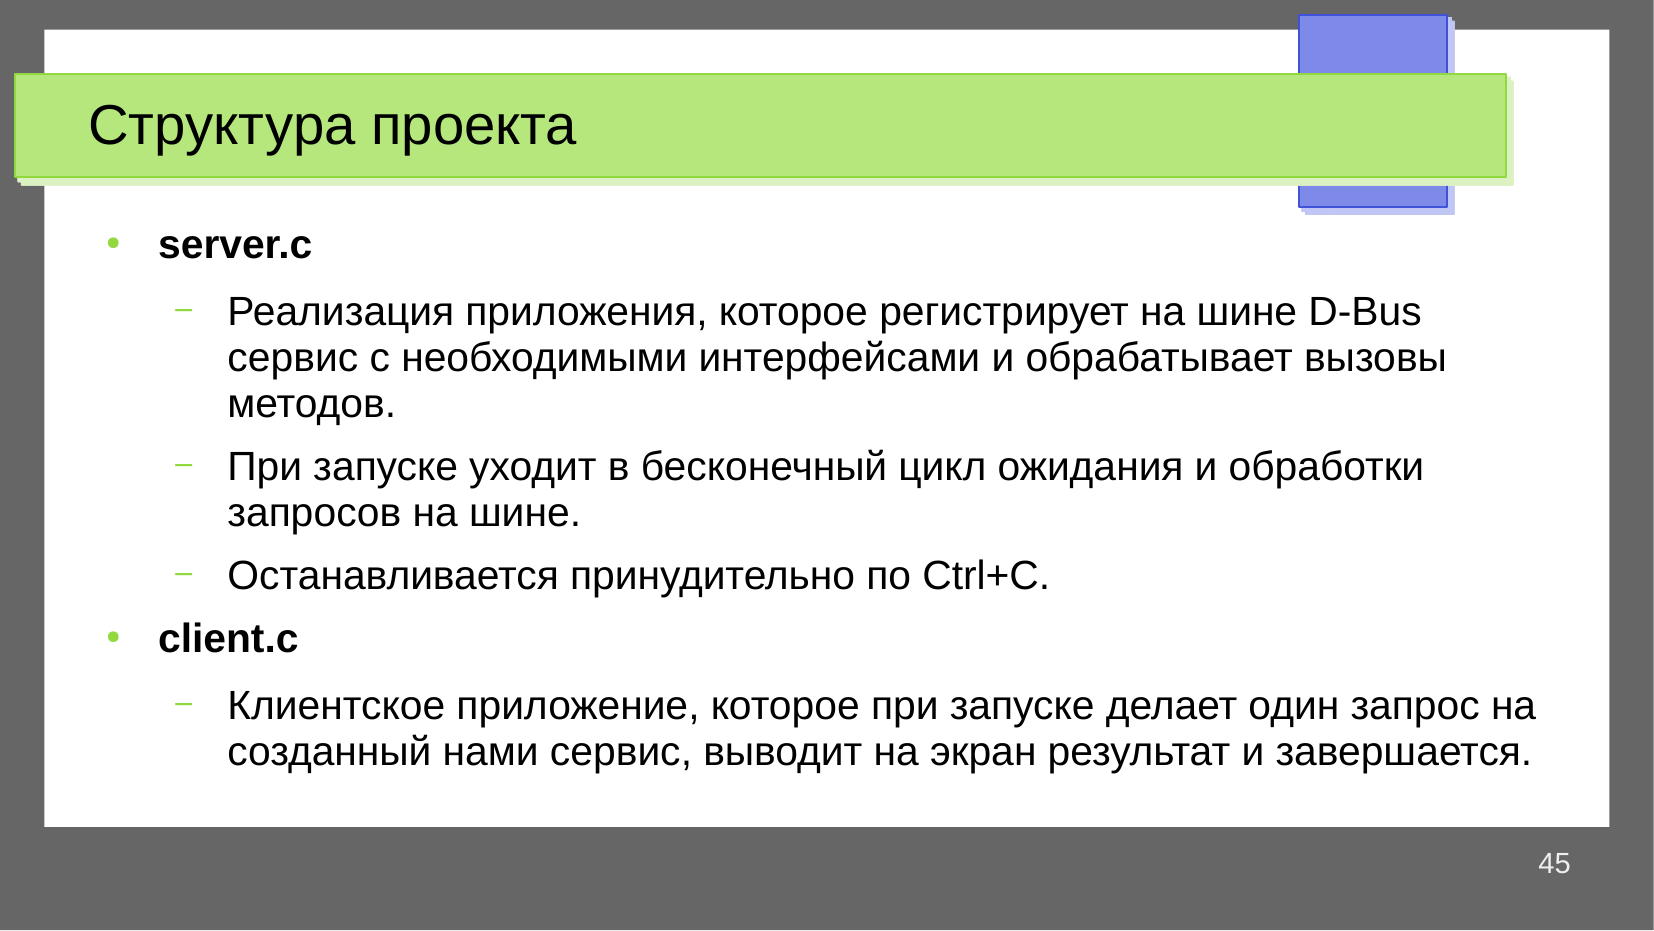

# Структура проекта
server.c
Реализация приложения, которое регистрирует на шине D-Bus сервис с необходимыми интерфейсами и обрабатывает вызовы методов.
При запуске уходит в бесконечный цикл ожидания и обработки запросов на шине.
Останавливается принудительно по Ctrl+C.
client.c
Клиентское приложение, которое при запуске делает один запрос на созданный нами сервис, выводит на экран результат и завершается.
45